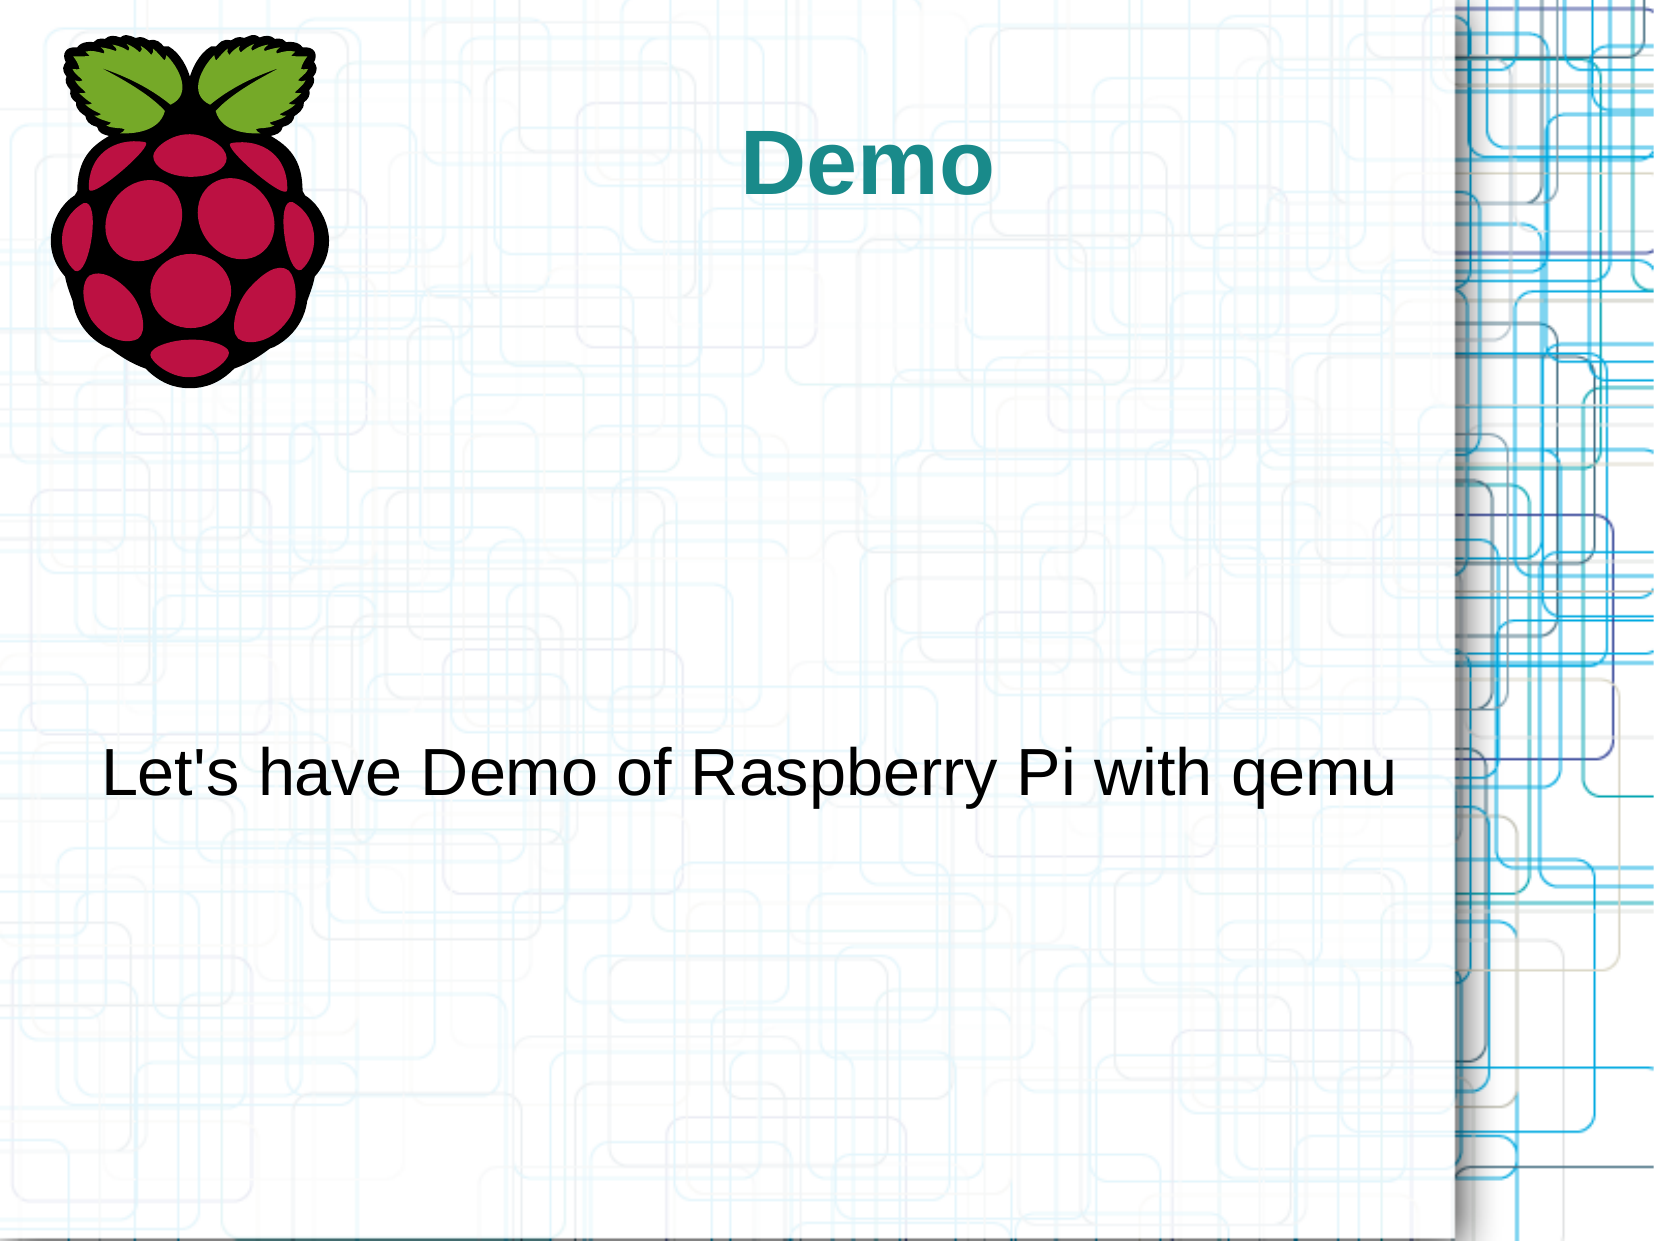

# Demo
Let's have Demo of Raspberry Pi with qemu